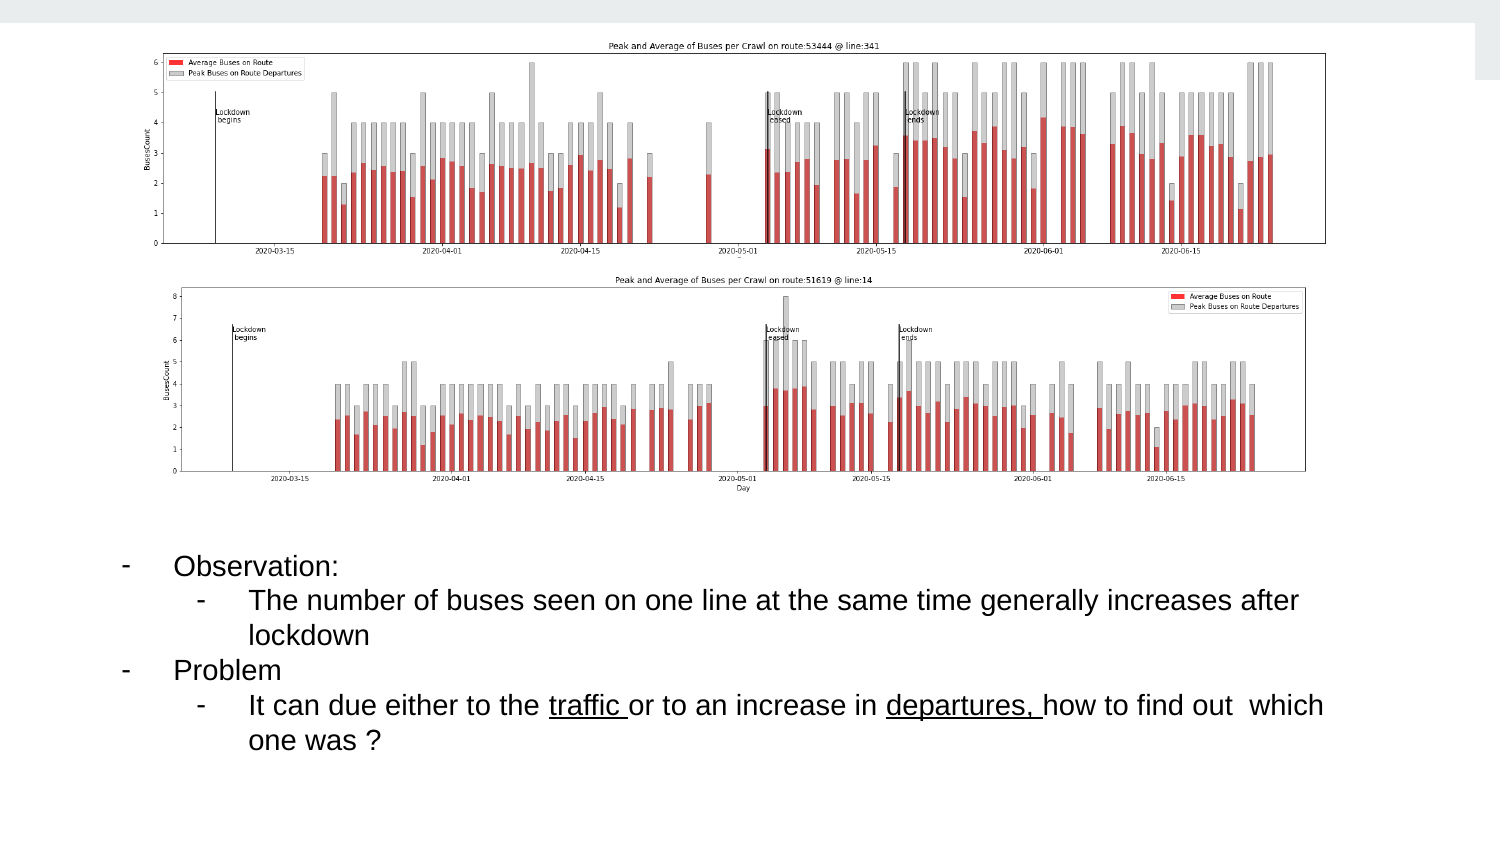

Observation:
The number of buses seen on one line at the same time generally increases after lockdown
Problem
It can due either to the traffic or to an increase in departures, how to find out which one was ?